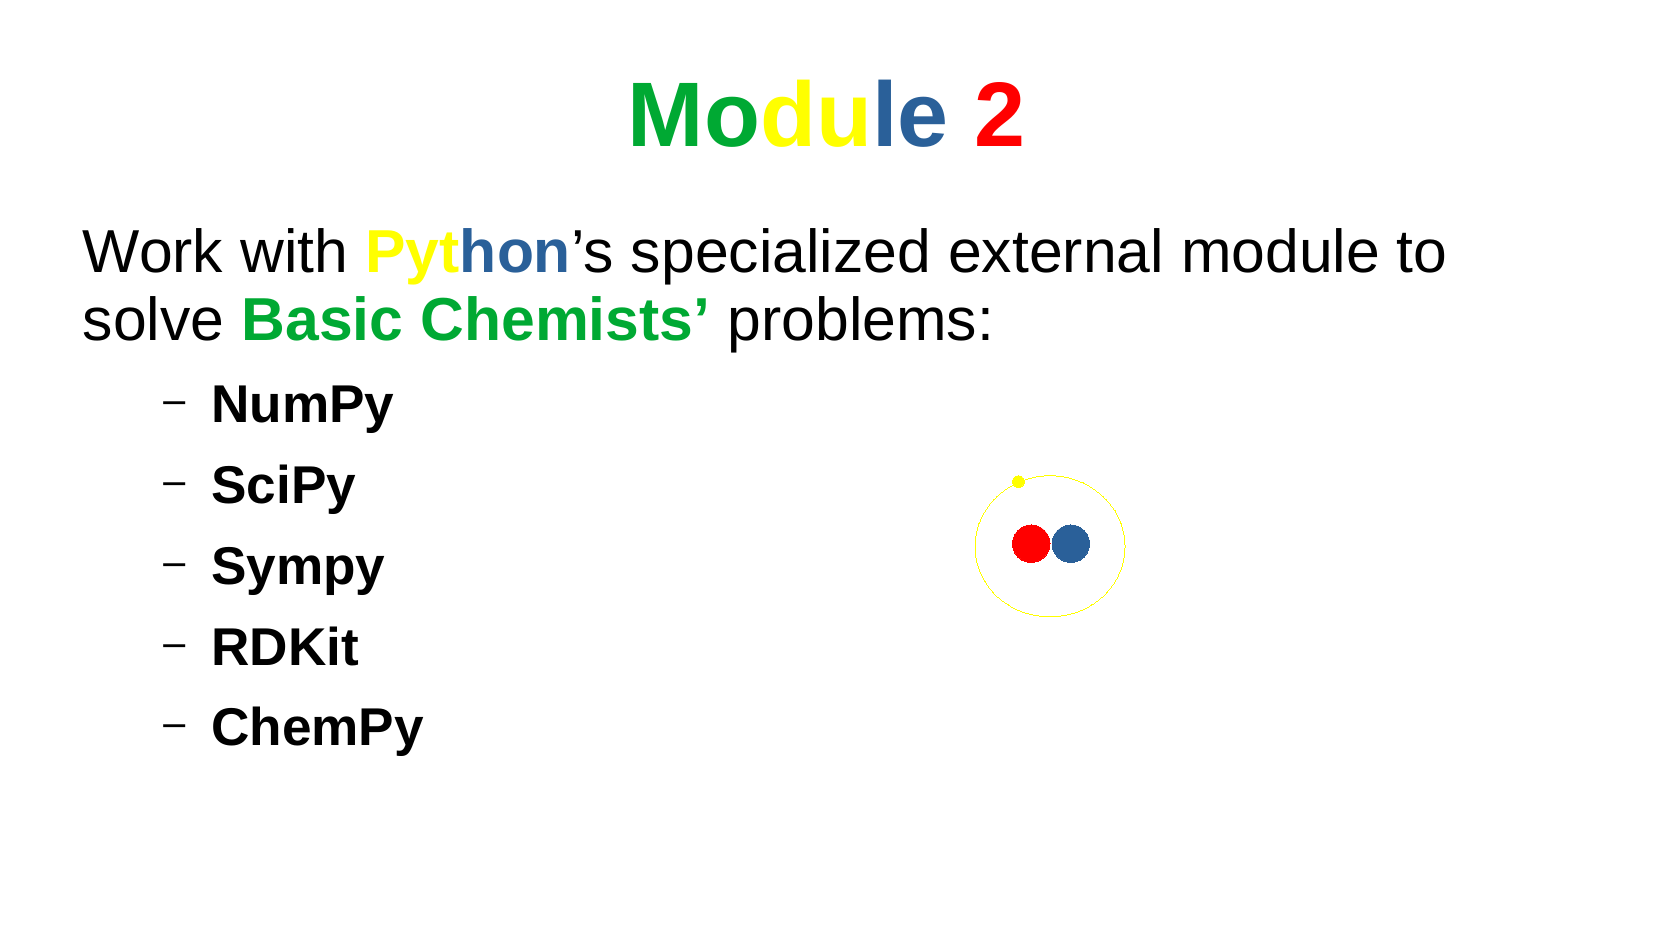

# Module 2
Work with Python’s specialized external module to solve Basic Chemists’ problems:
NumPy
SciPy
Sympy
RDKit
ChemPy